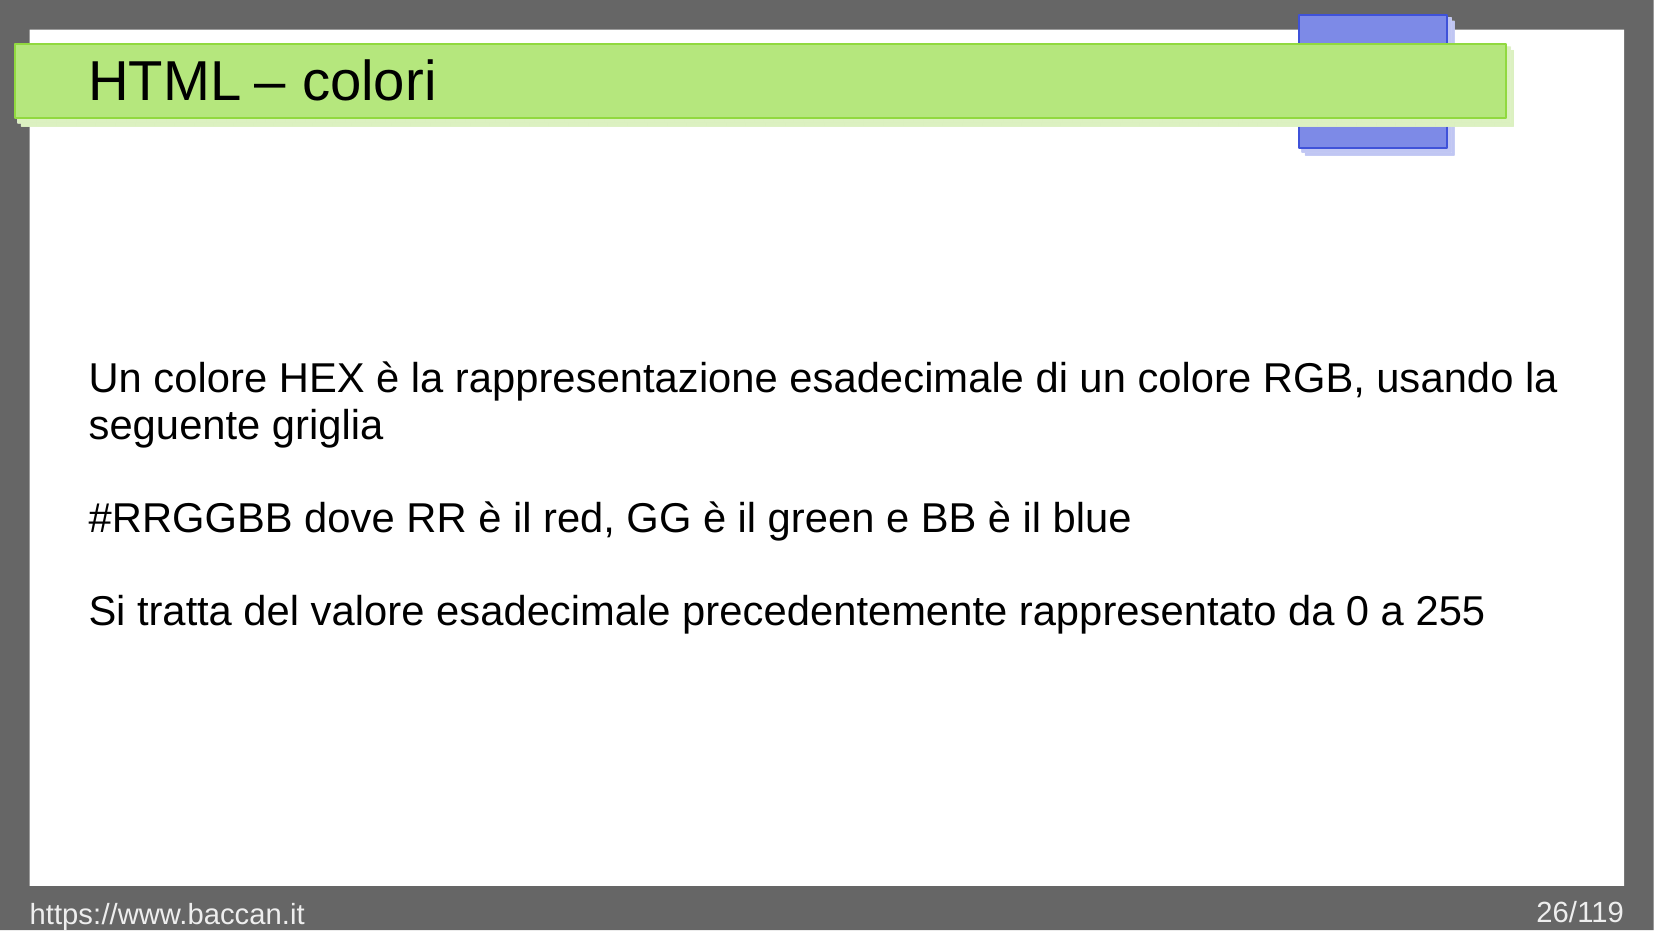

# HTML – colori
Un colore HEX è la rappresentazione esadecimale di un colore RGB, usando la seguente griglia
#RRGGBB dove RR è il red, GG è il green e BB è il blue
Si tratta del valore esadecimale precedentemente rappresentato da 0 a 255
26
https://www.baccan.it